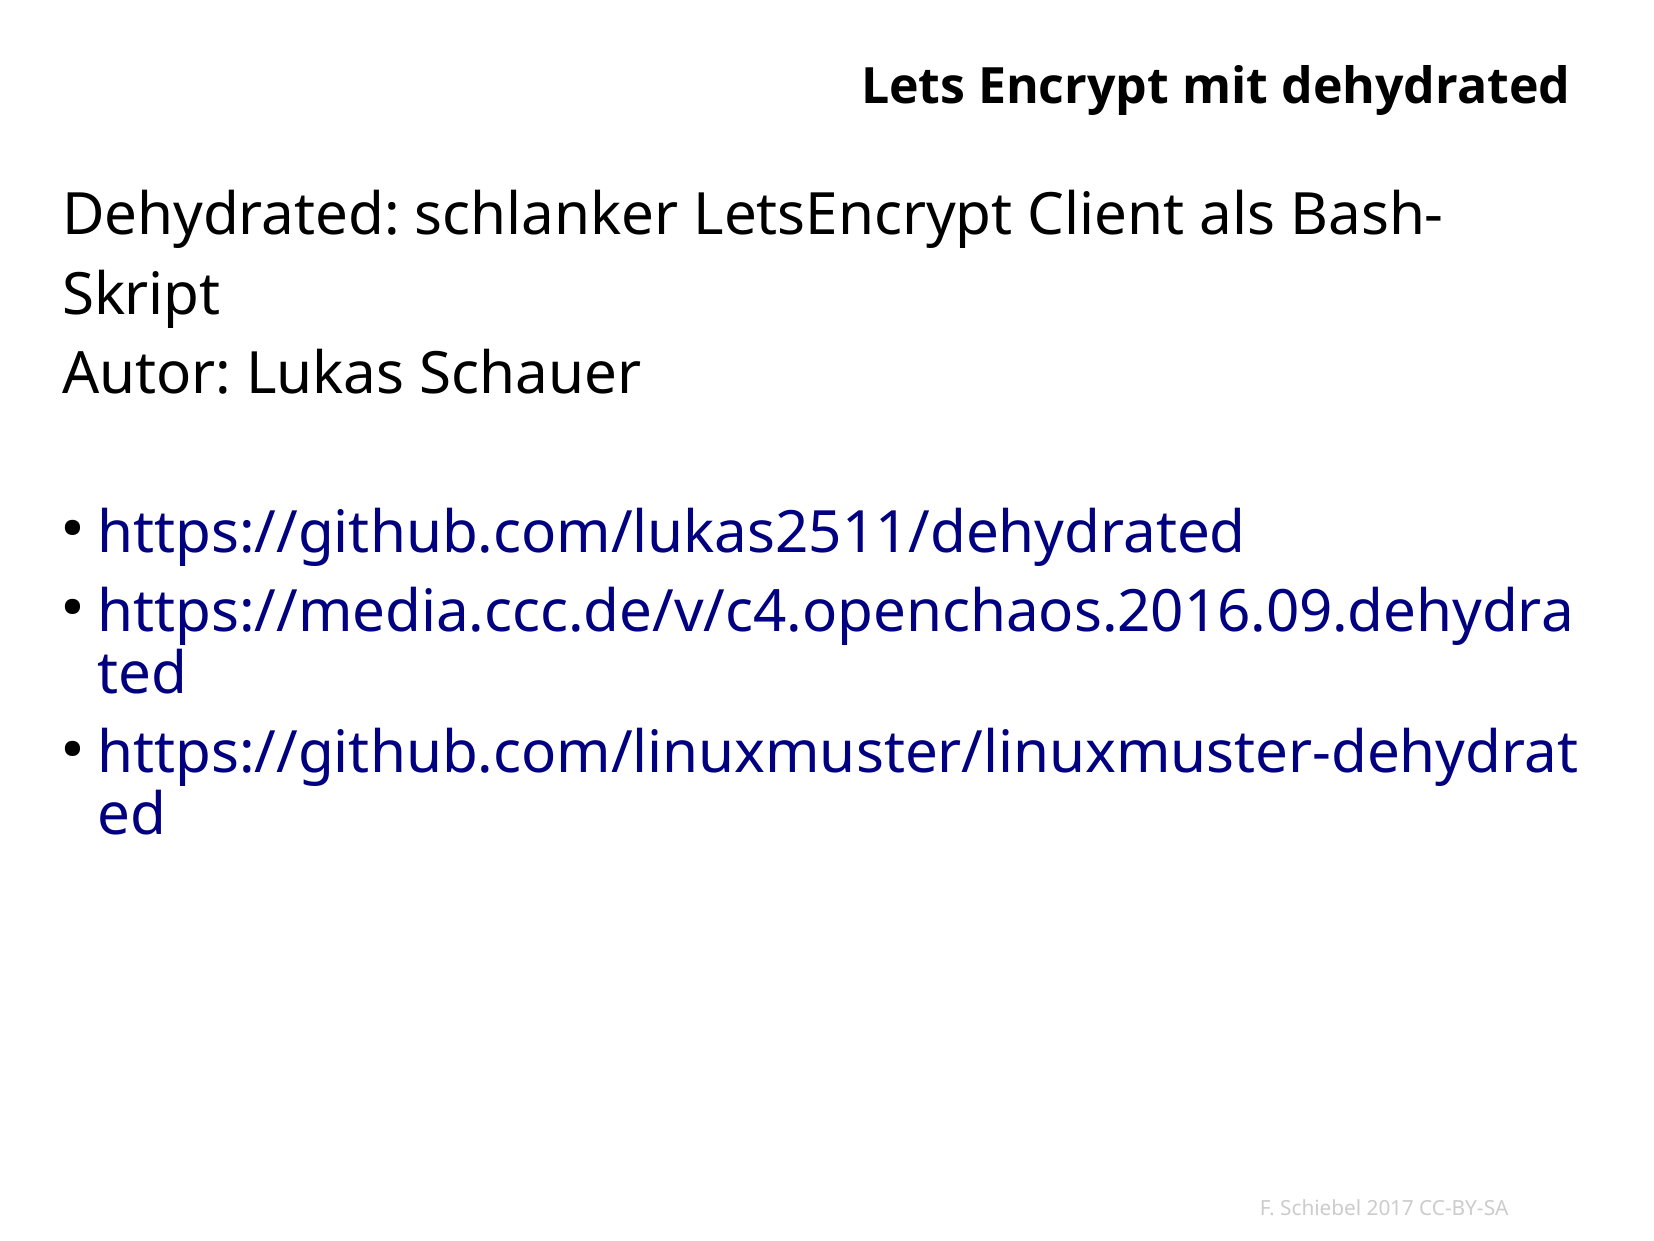

# Lets Encrypt mit dehydrated
Dehydrated: schlanker LetsEncrypt Client als Bash-Skript
Autor: Lukas Schauer
https://github.com/lukas2511/dehydrated
https://media.ccc.de/v/c4.openchaos.2016.09.dehydrated
https://github.com/linuxmuster/linuxmuster-dehydrated